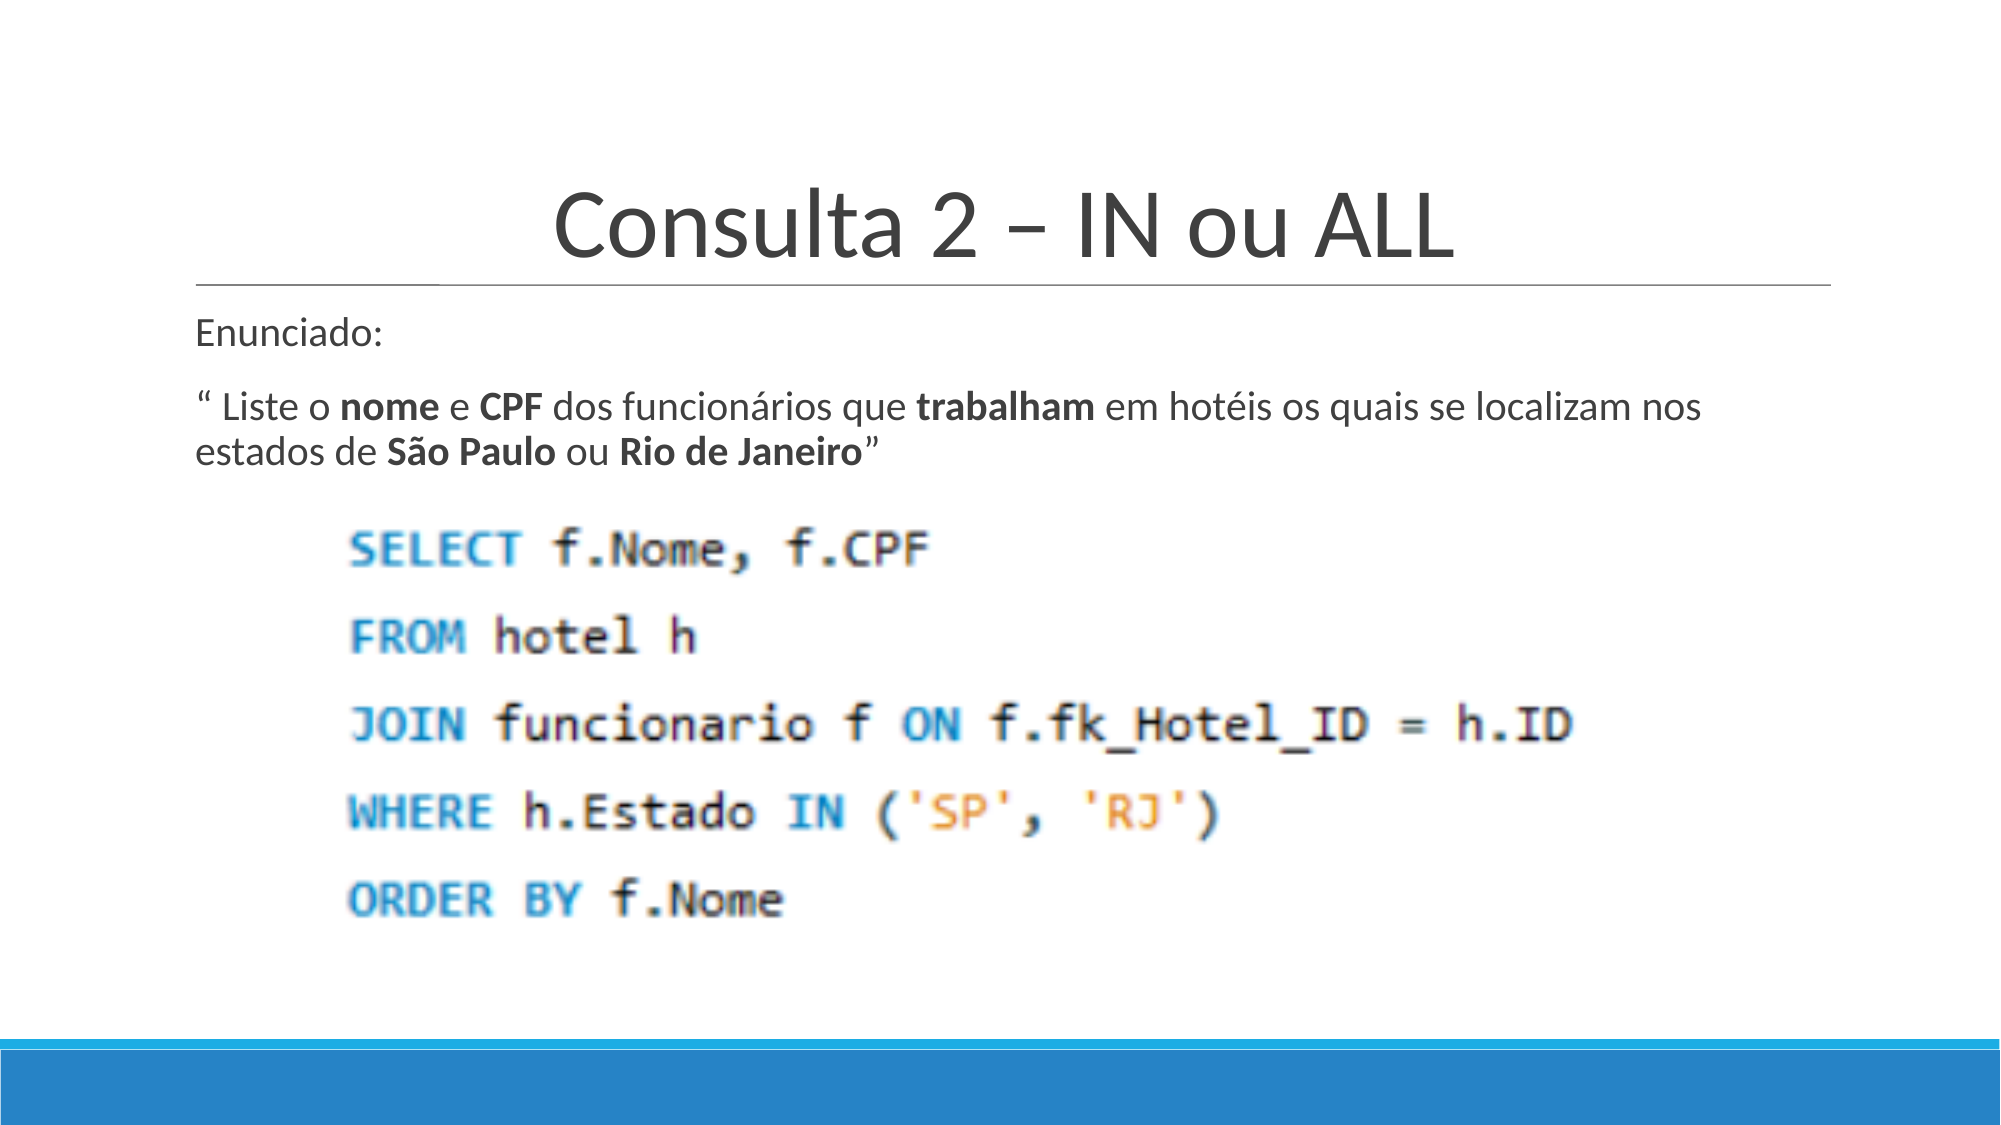

Consulta 2 – IN ou ALL
Enunciado:
“ Liste o nome e CPF dos funcionários que trabalham em hotéis os quais se localizam nos estados de São Paulo ou Rio de Janeiro”